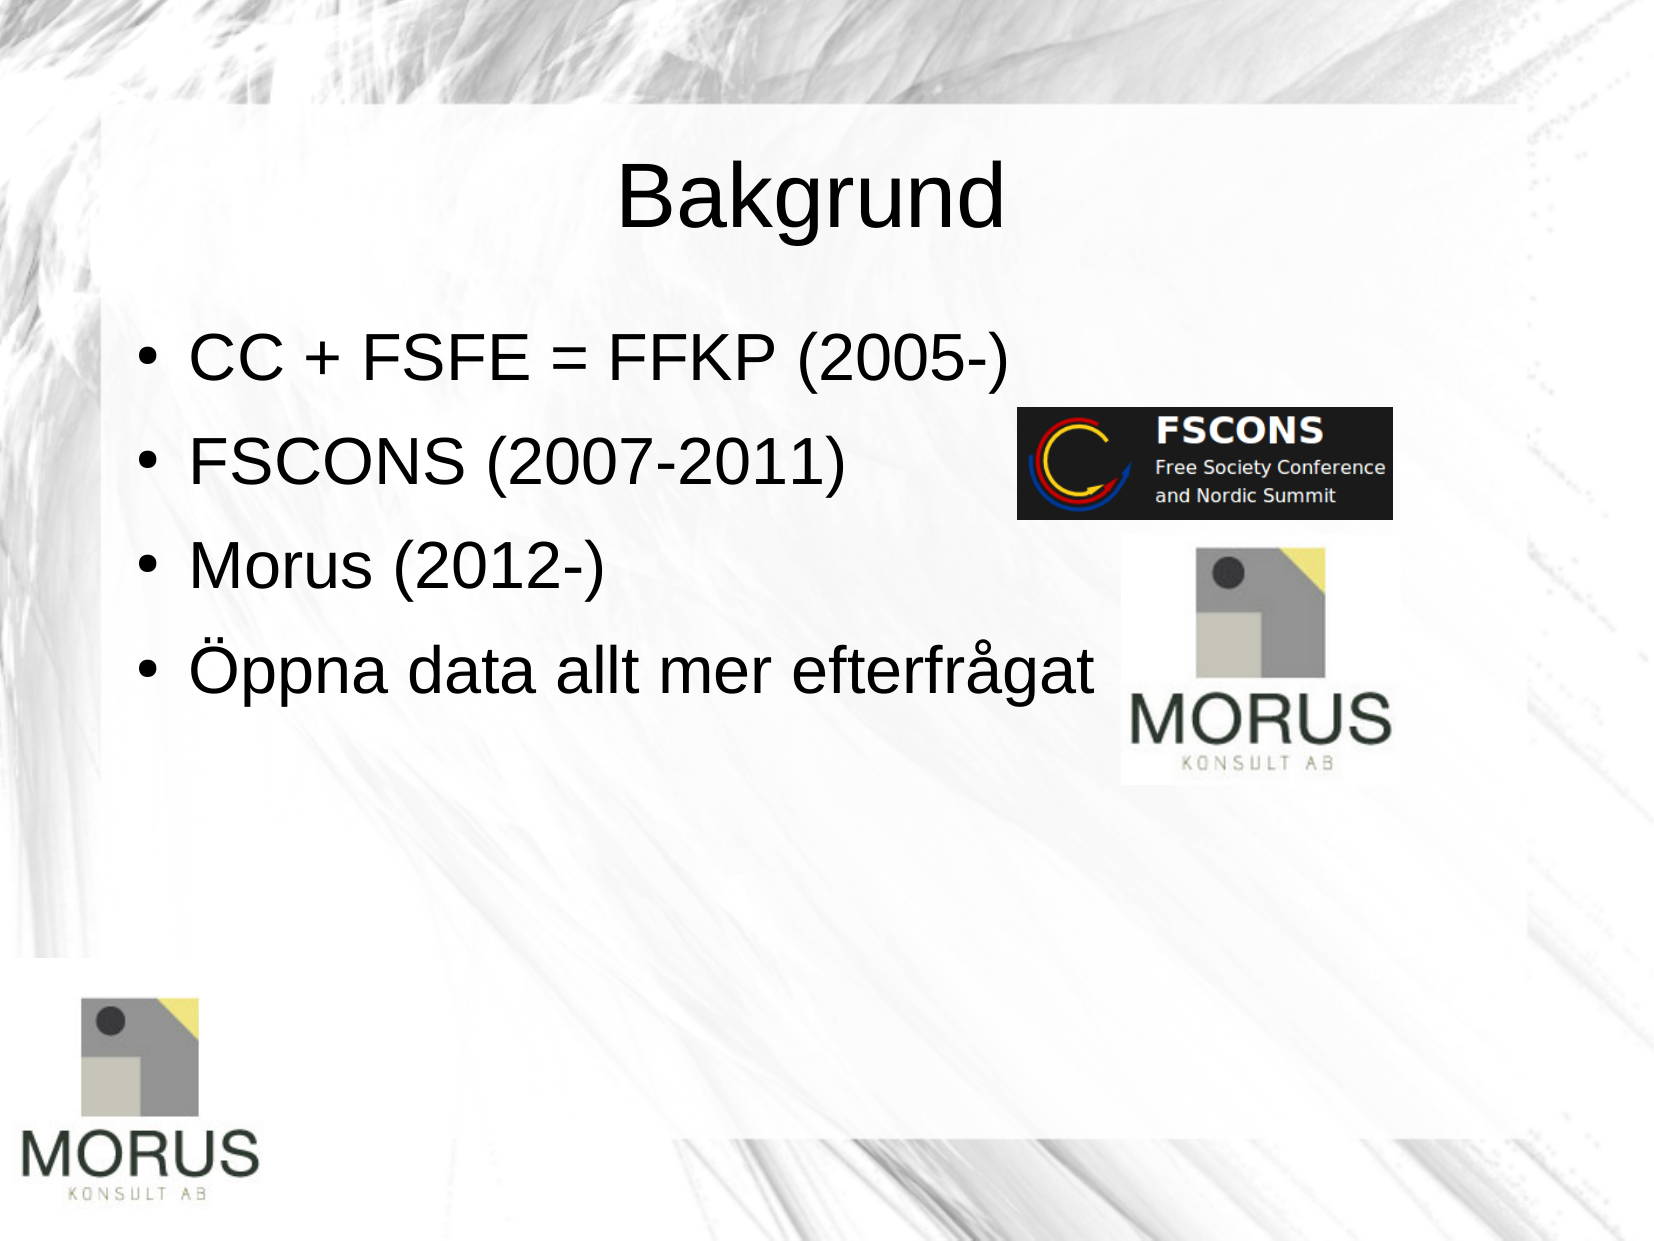

# Bakgrund
CC + FSFE = FFKP (2005-)
FSCONS (2007-2011)
Morus (2012-)
Öppna data allt mer efterfrågat